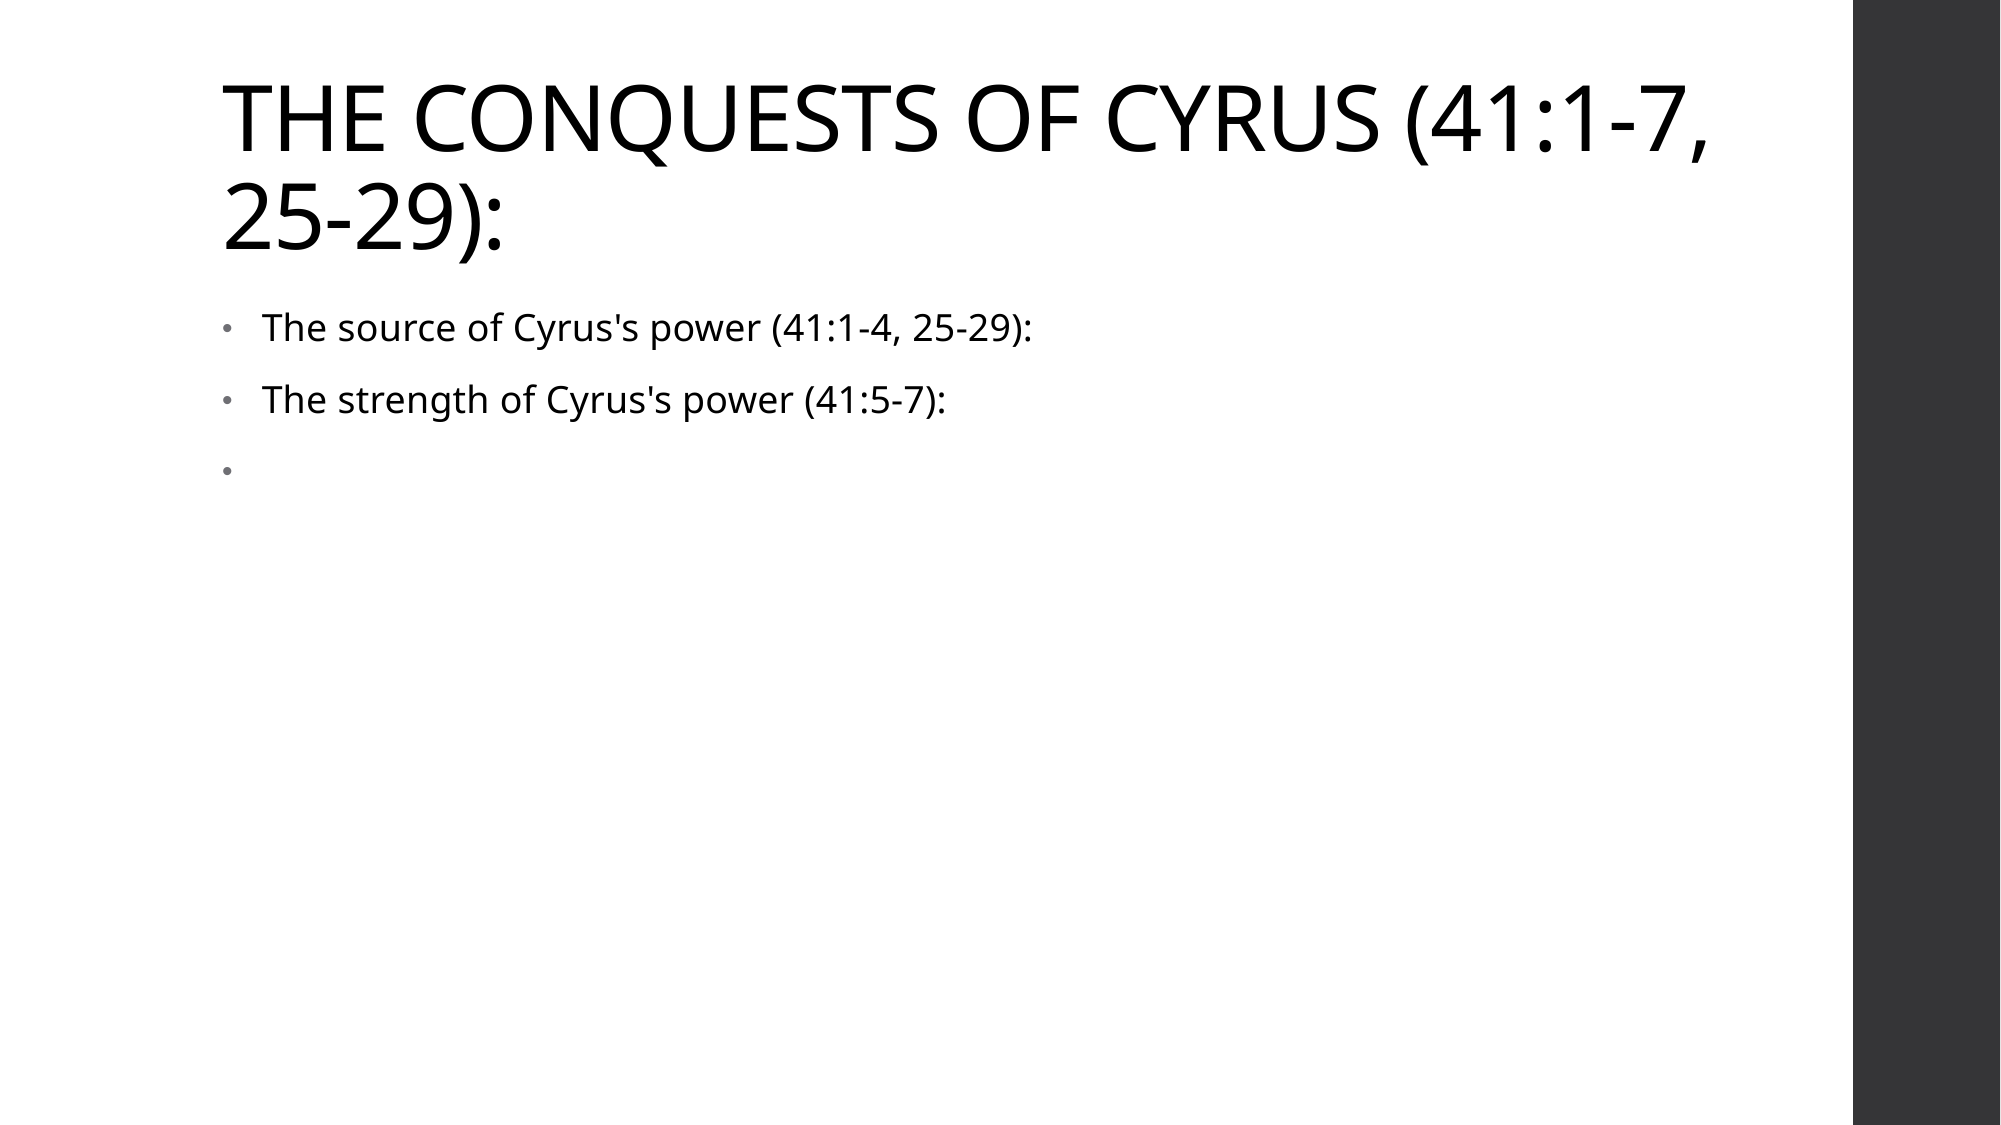

# THE CONQUESTS OF CYRUS (41:1-7, 25-29):
 The source of Cyrus's power (41:1-4, 25-29):
 The strength of Cyrus's power (41:5-7):